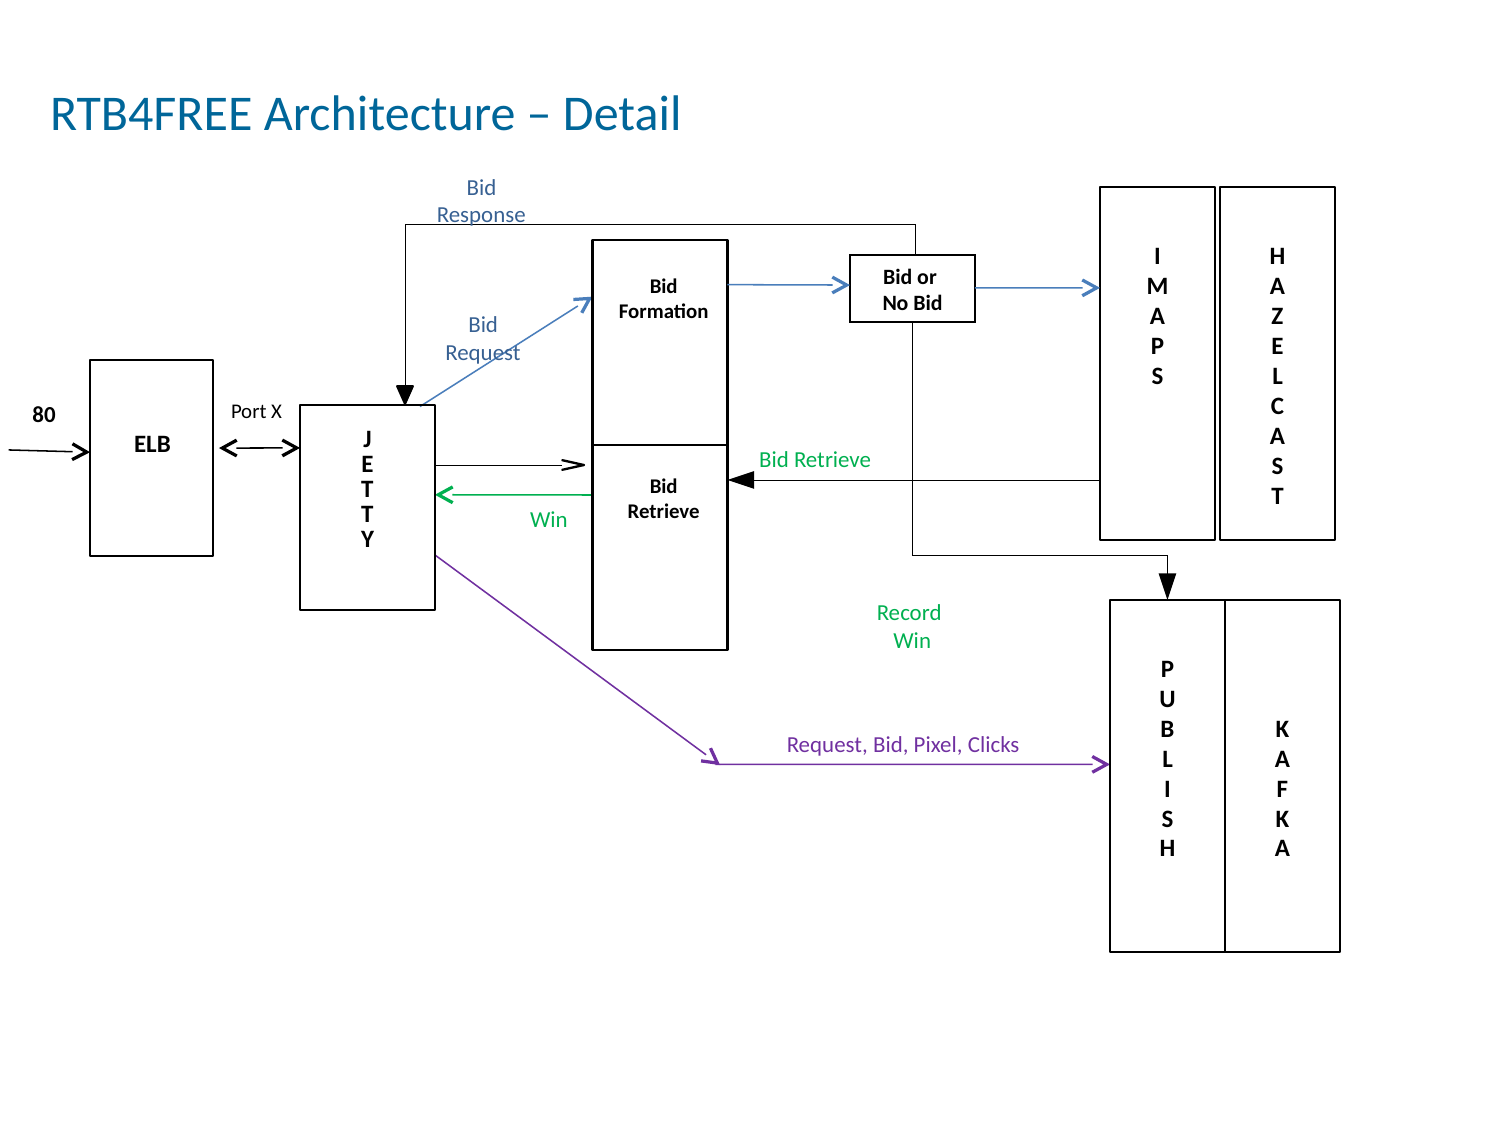

RTB4FREE Architecture – Detail
Bid
Response
I
M
A
P
S
H
A
Z
E
L
C
A
S
T
Bid or
No Bid
Bid
Formation
Bid
Request
Port X
80
ELB
J
E
T
T
Y
Bid Retrieve
Bid
Retrieve
Win
Record
 Win
P
U
B
L
I
S
H
K
A
F
K
A
Request, Bid, Pixel, Clicks